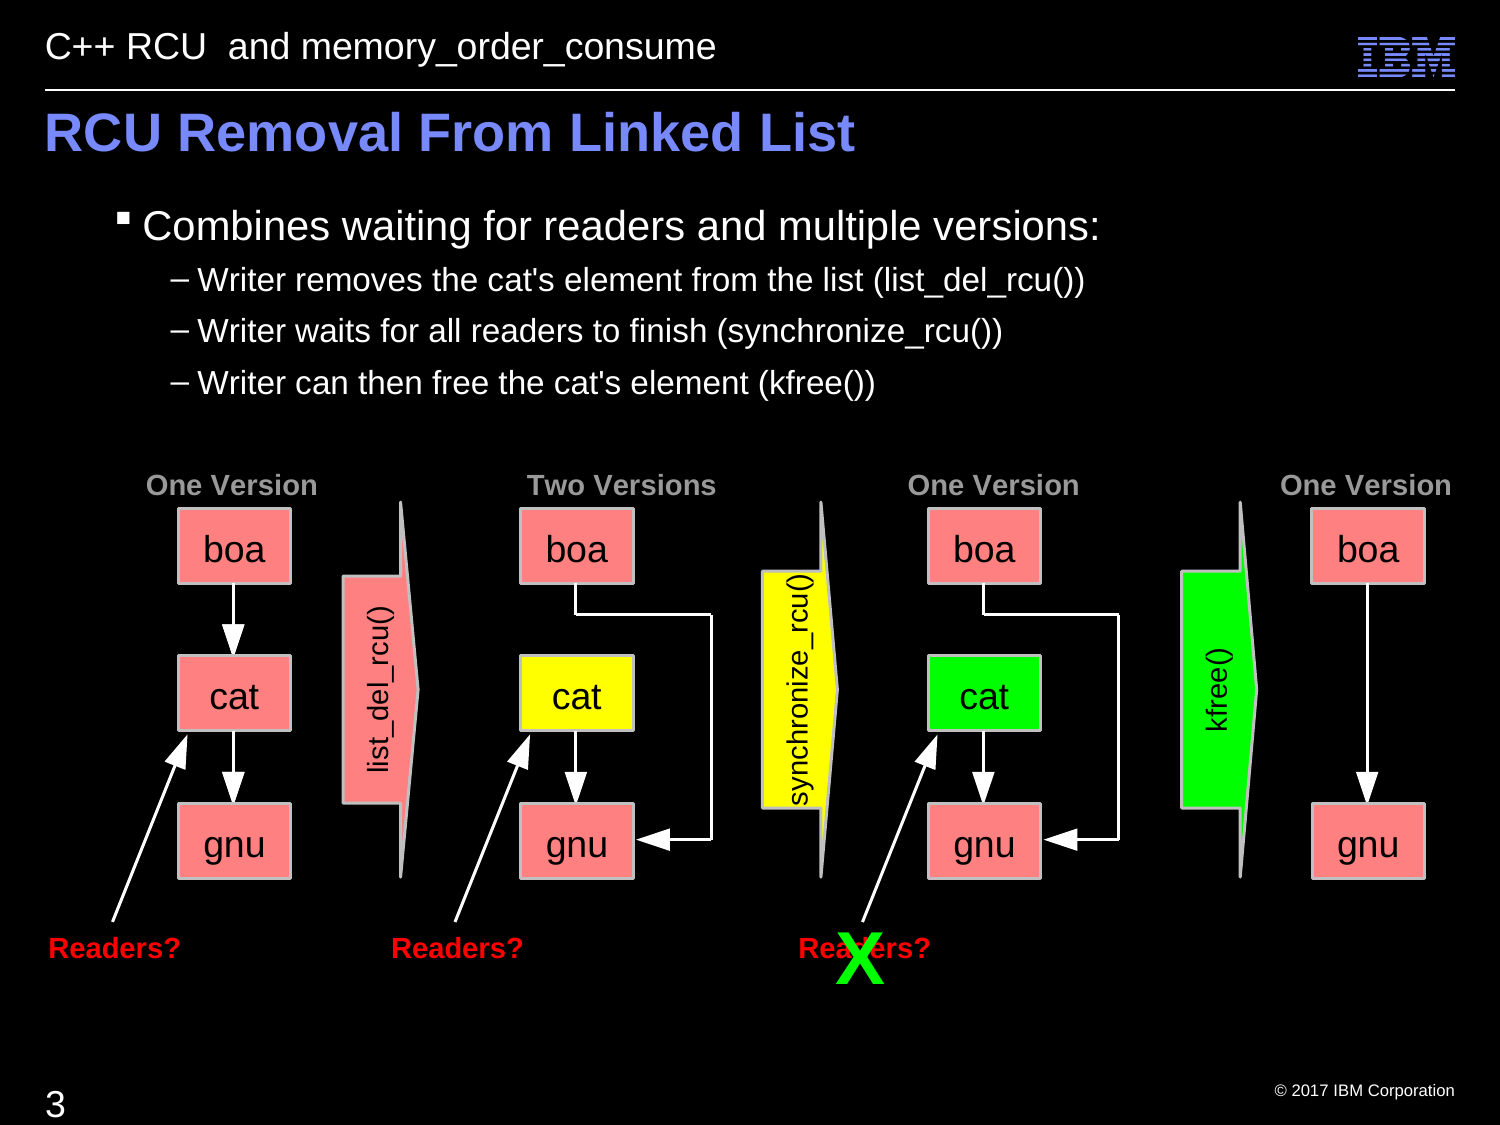

# RCU Removal From Linked List
Combines waiting for readers and multiple versions:
Writer removes the cat's element from the list (list_del_rcu())
Writer waits for all readers to finish (synchronize_rcu())
Writer can then free the cat's element (kfree())
One Version
Two Versions
One Version
One Version
A
boa
boa
boa
boa
list_del_rcu()
synchronize_rcu()
kfree()
B
cat
cat
cat
C
gnu
gnu
gnu
gnu
X
Readers?
Readers?
Readers?
3